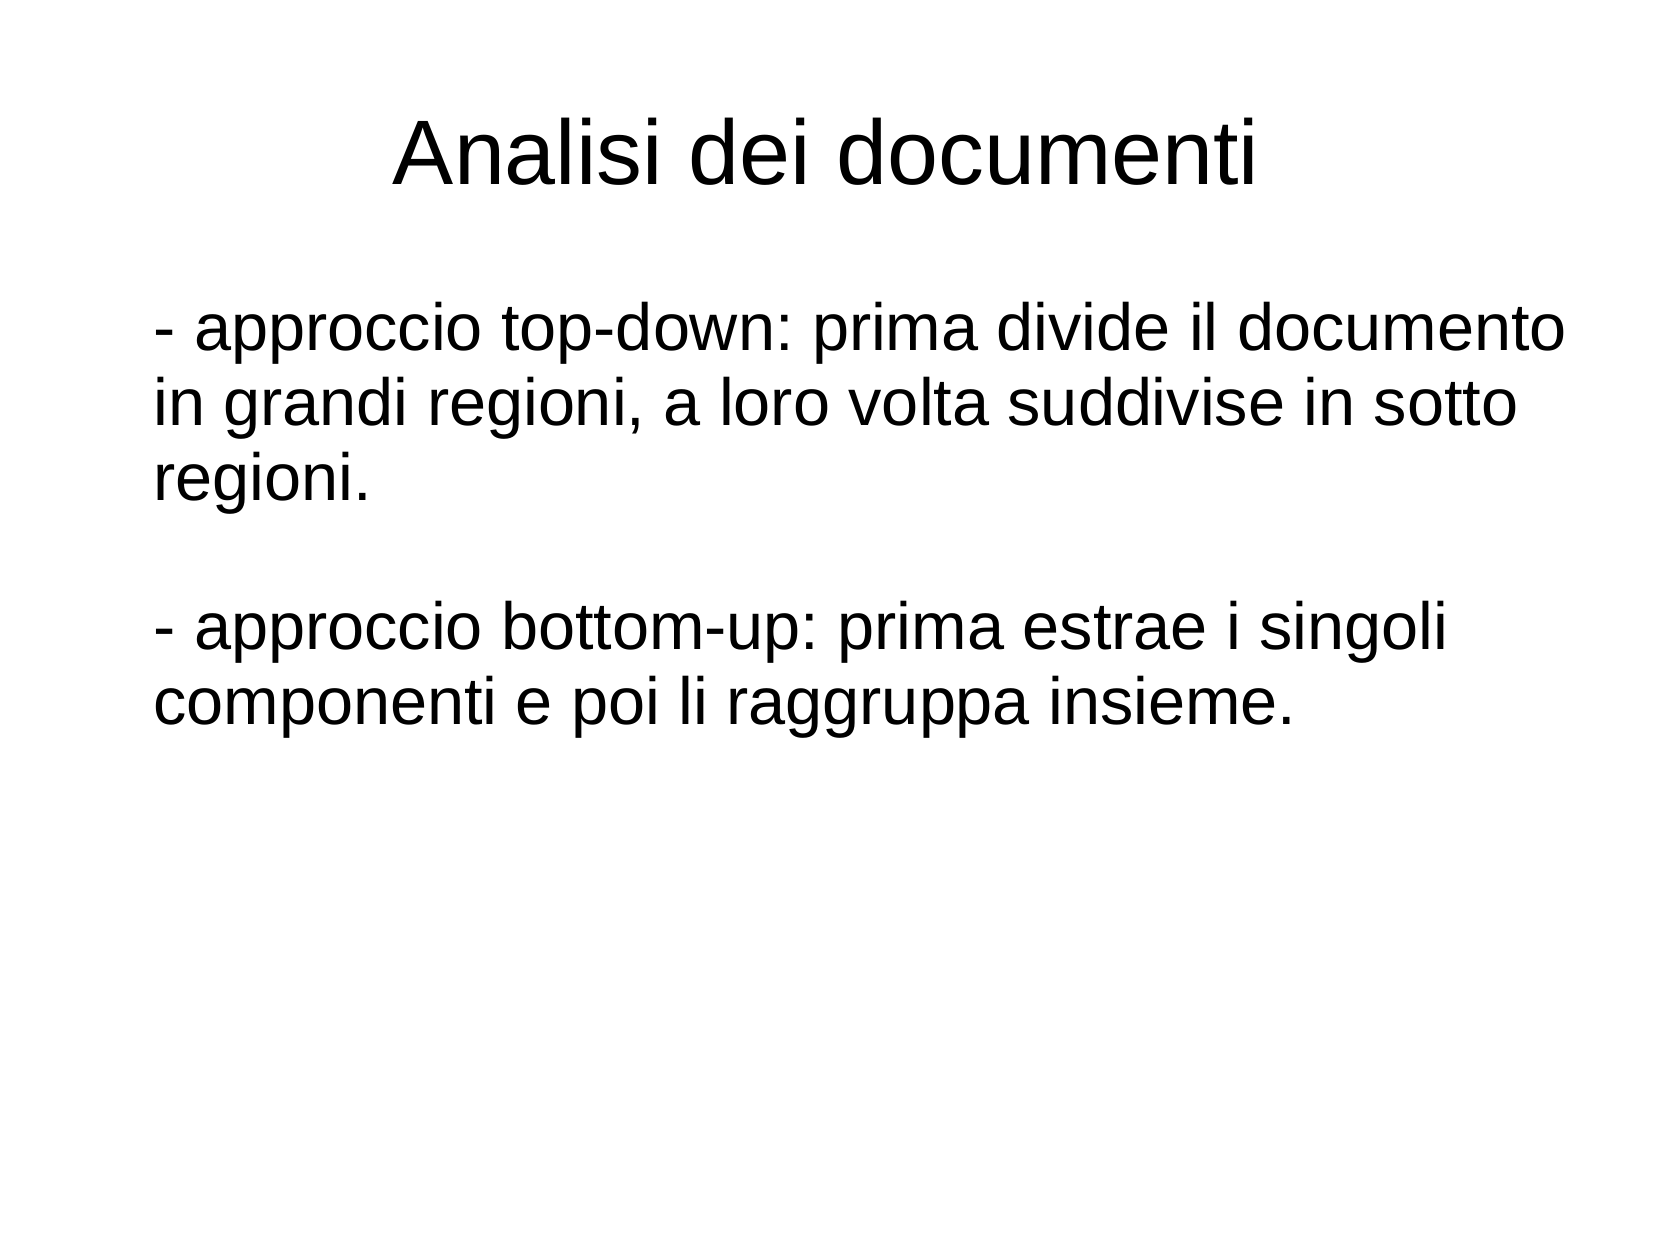

# Analisi dei documenti
- approccio top-down: prima divide il documento in grandi regioni, a loro volta suddivise in sotto regioni.
- approccio bottom-up: prima estrae i singoli componenti e poi li raggruppa insieme.